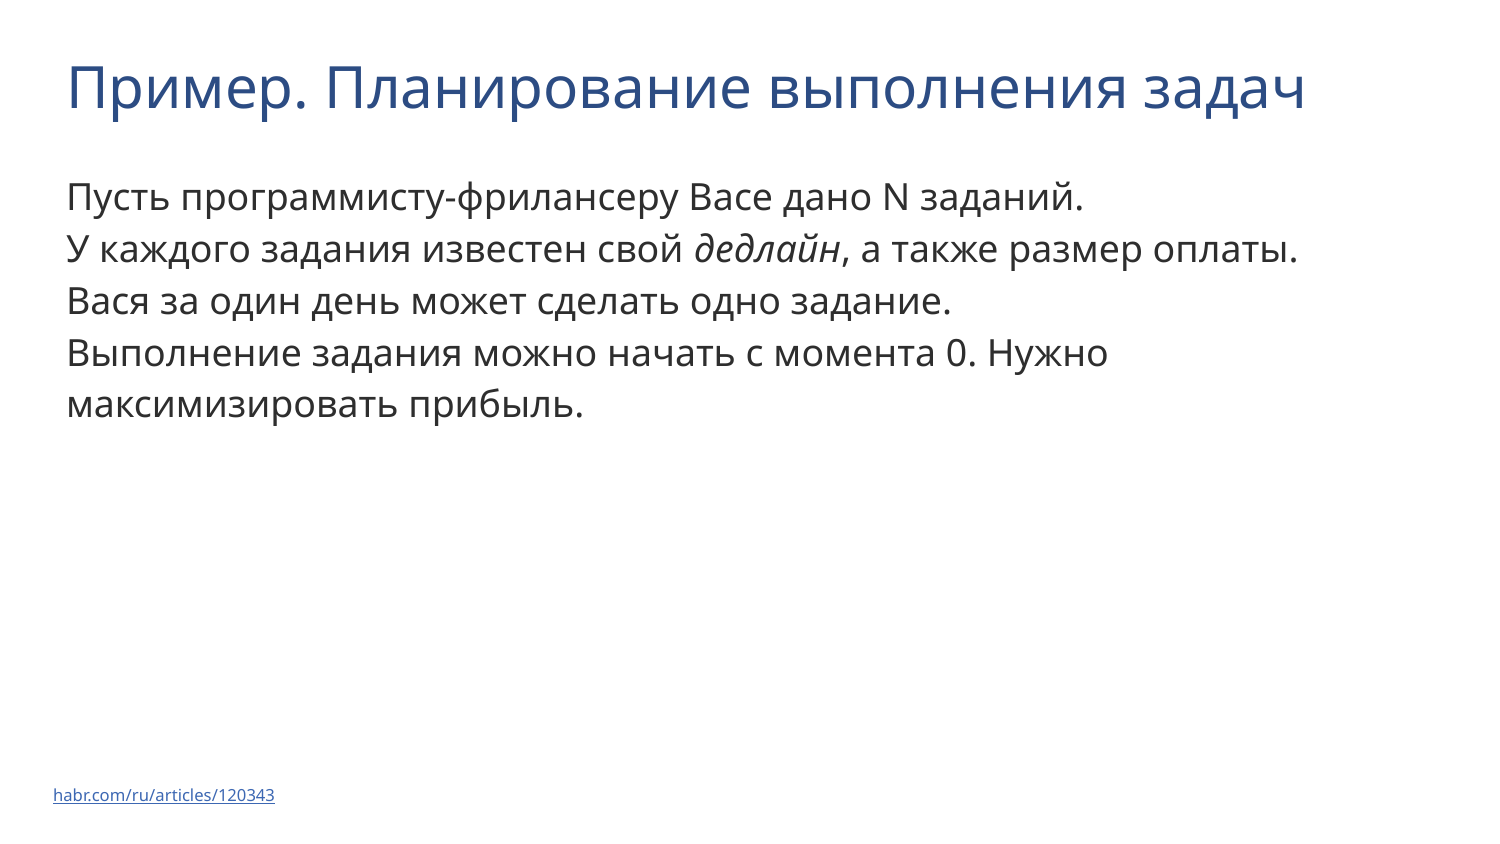

# Пример. Планирование выполнения задач
Пусть программисту-фрилансеру Васе дано N заданий.
У каждого задания известен свой дедлайн, а также размер оплаты.
Вася за один день может сделать одно задание.
Выполнение задания можно начать с момента 0. Нужно максимизировать прибыль.
habr.com/ru/articles/120343